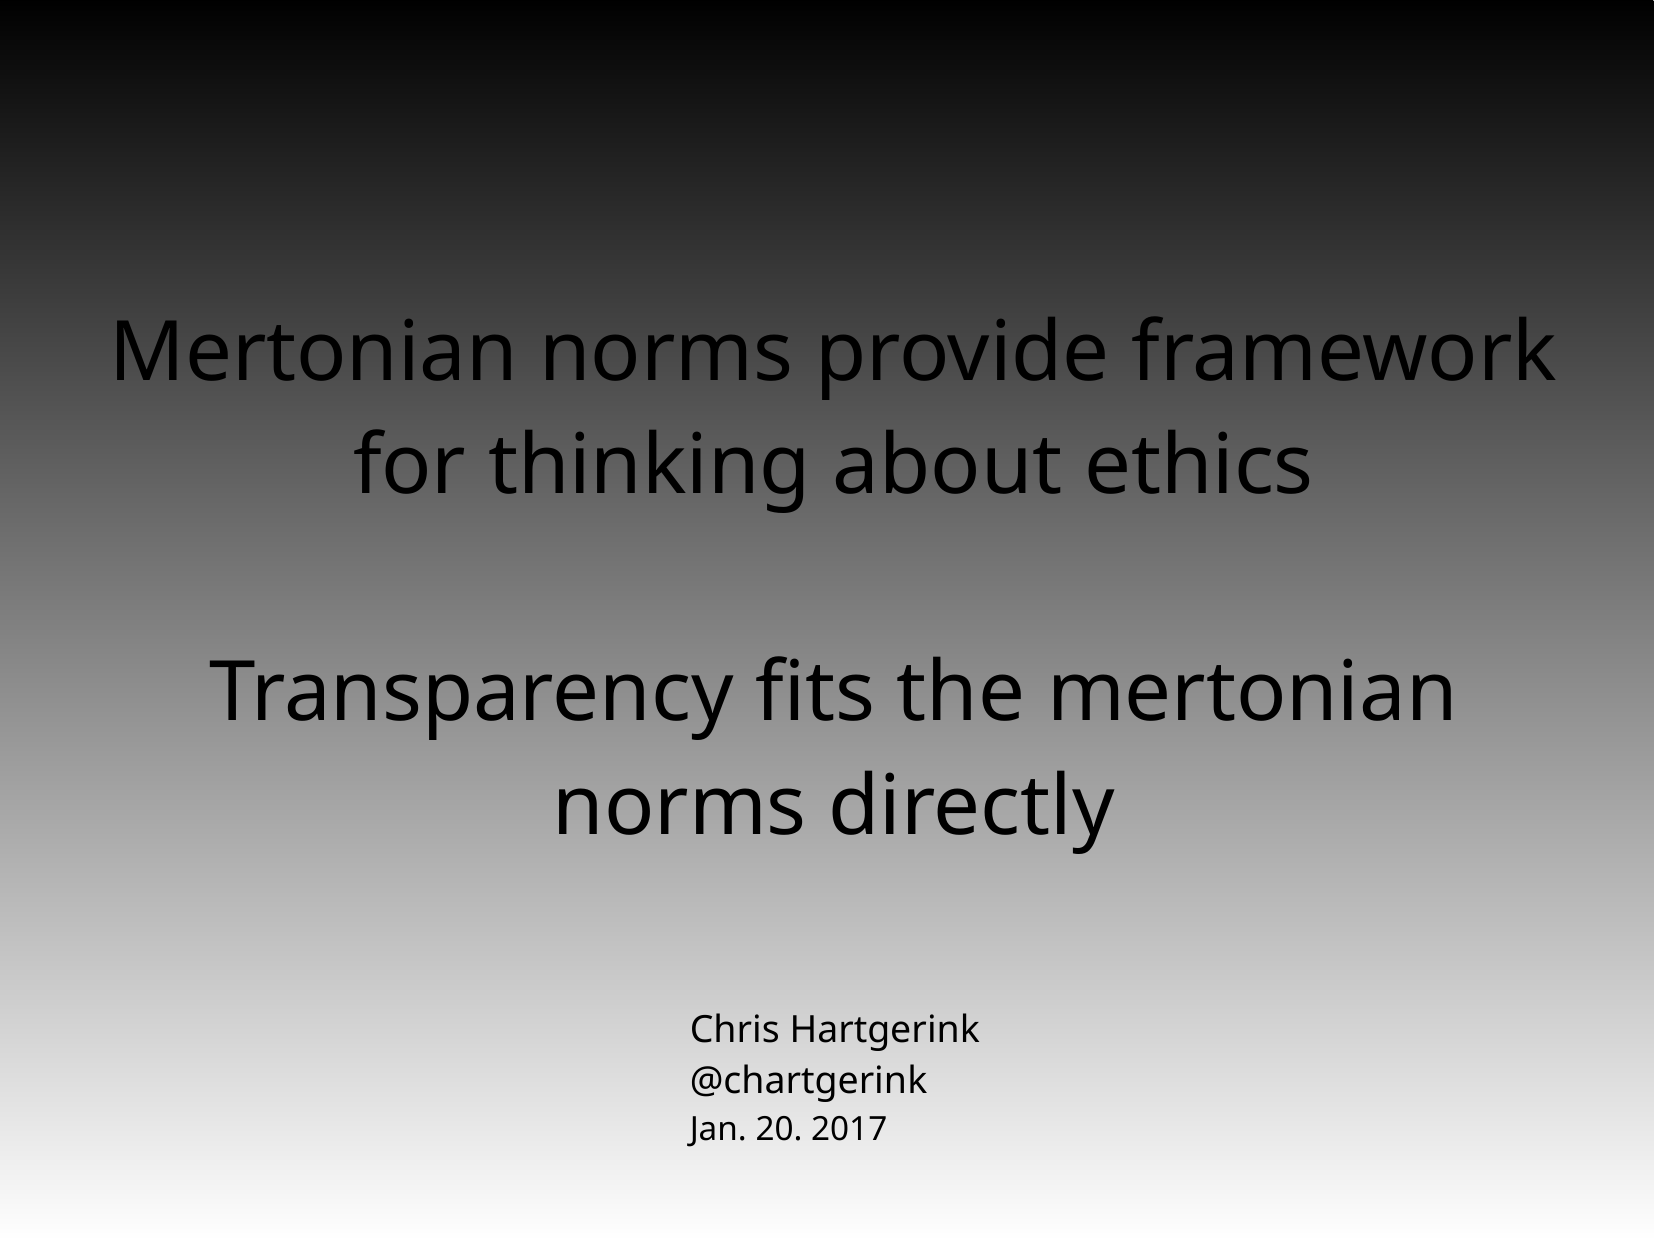

# Mertonian norms provide framework for thinking about ethics Transparency fits the mertonian norms directly
Chris Hartgerink
@chartgerink
Jan. 20. 2017